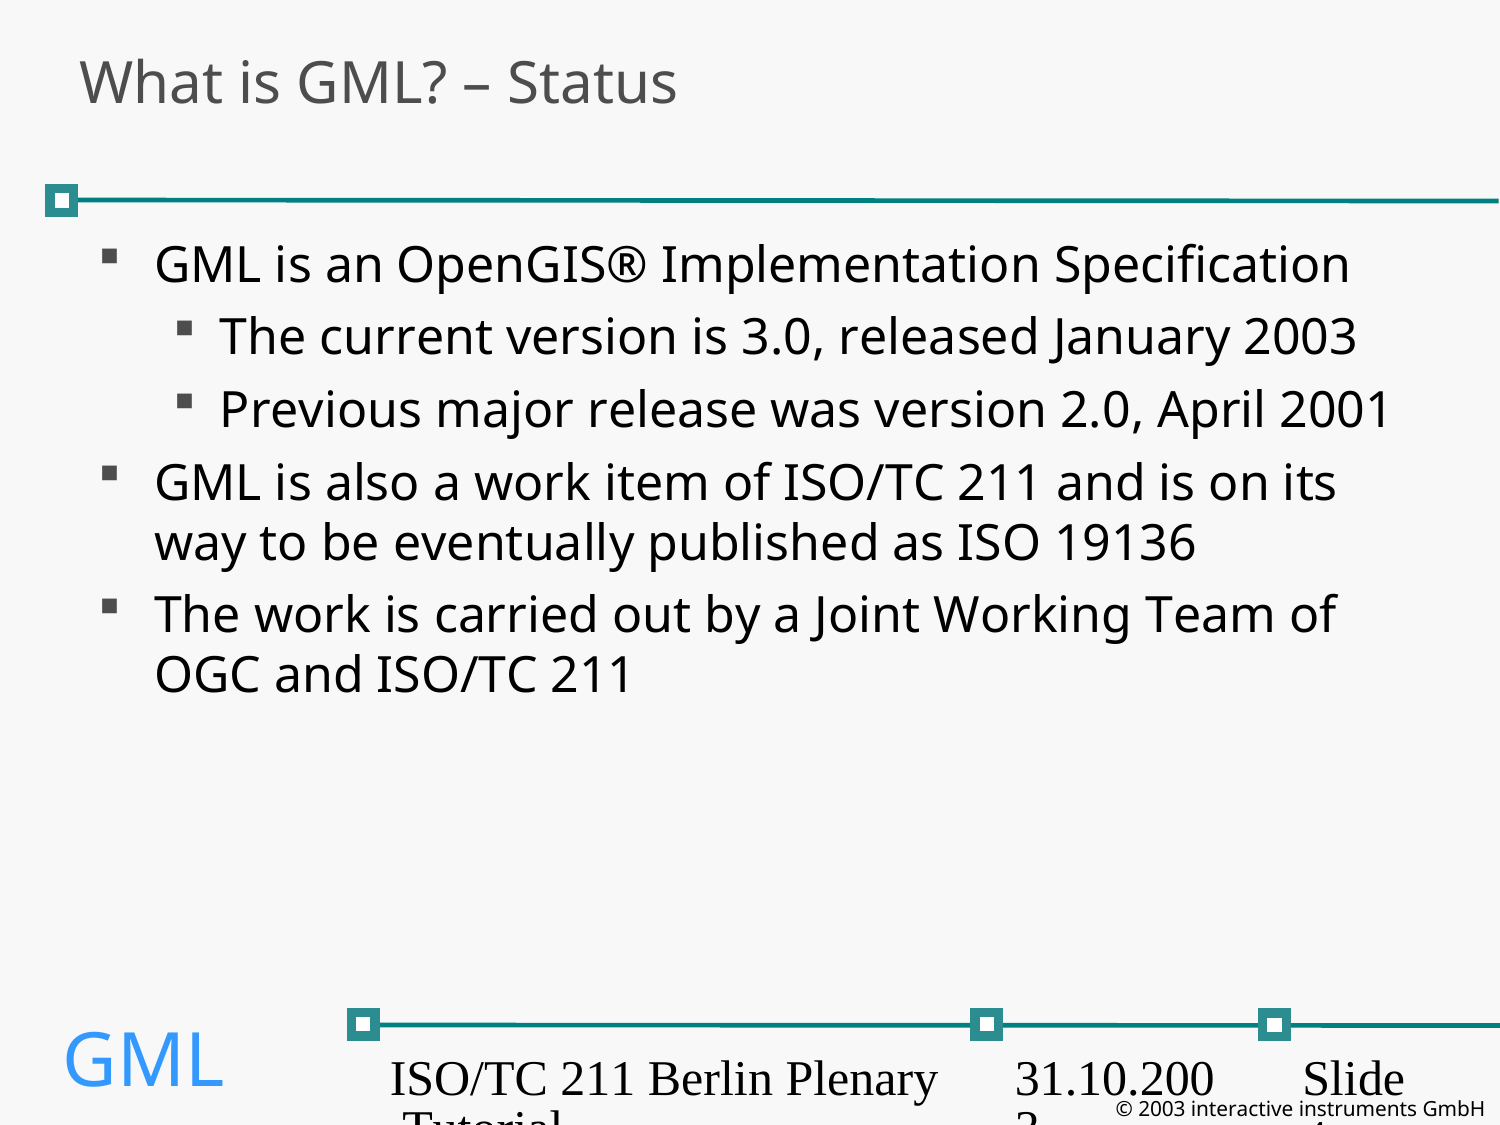

# What is GML? – Status
GML is an OpenGIS® Implementation Specification
The current version is 3.0, released January 2003
Previous major release was version 2.0, April 2001
GML is also a work item of ISO/TC 211 and is on its way to be eventually published as ISO 19136
The work is carried out by a Joint Working Team of OGC and ISO/TC 211
ISO/TC 211 Berlin Plenary Tutorial
31.10.2003
4